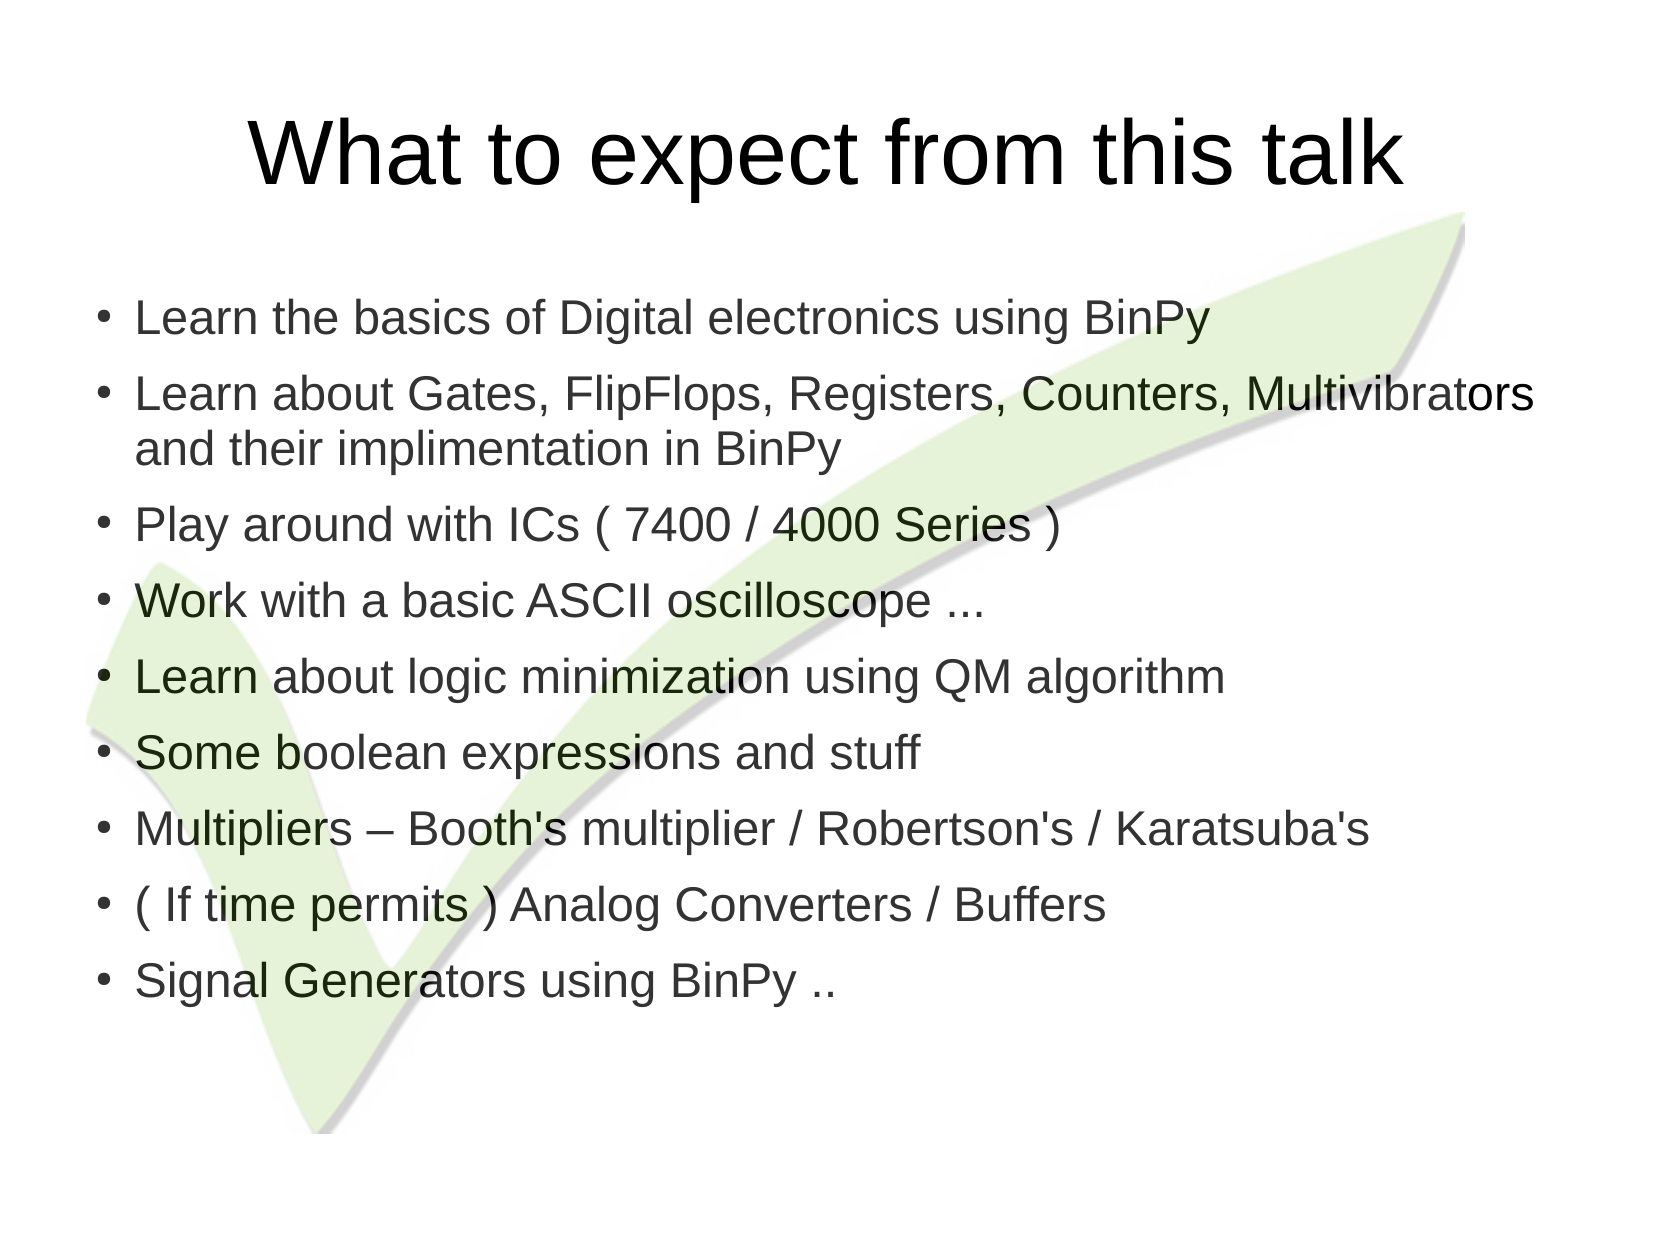

# What to expect from this talk
Learn the basics of Digital electronics using BinPy
Learn about Gates, FlipFlops, Registers, Counters, Multivibrators and their implimentation in BinPy
Play around with ICs ( 7400 / 4000 Series )
Work with a basic ASCII oscilloscope ...
Learn about logic minimization using QM algorithm
Some boolean expressions and stuff
Multipliers – Booth's multiplier / Robertson's / Karatsuba's
( If time permits ) Analog Converters / Buffers
Signal Generators using BinPy ..